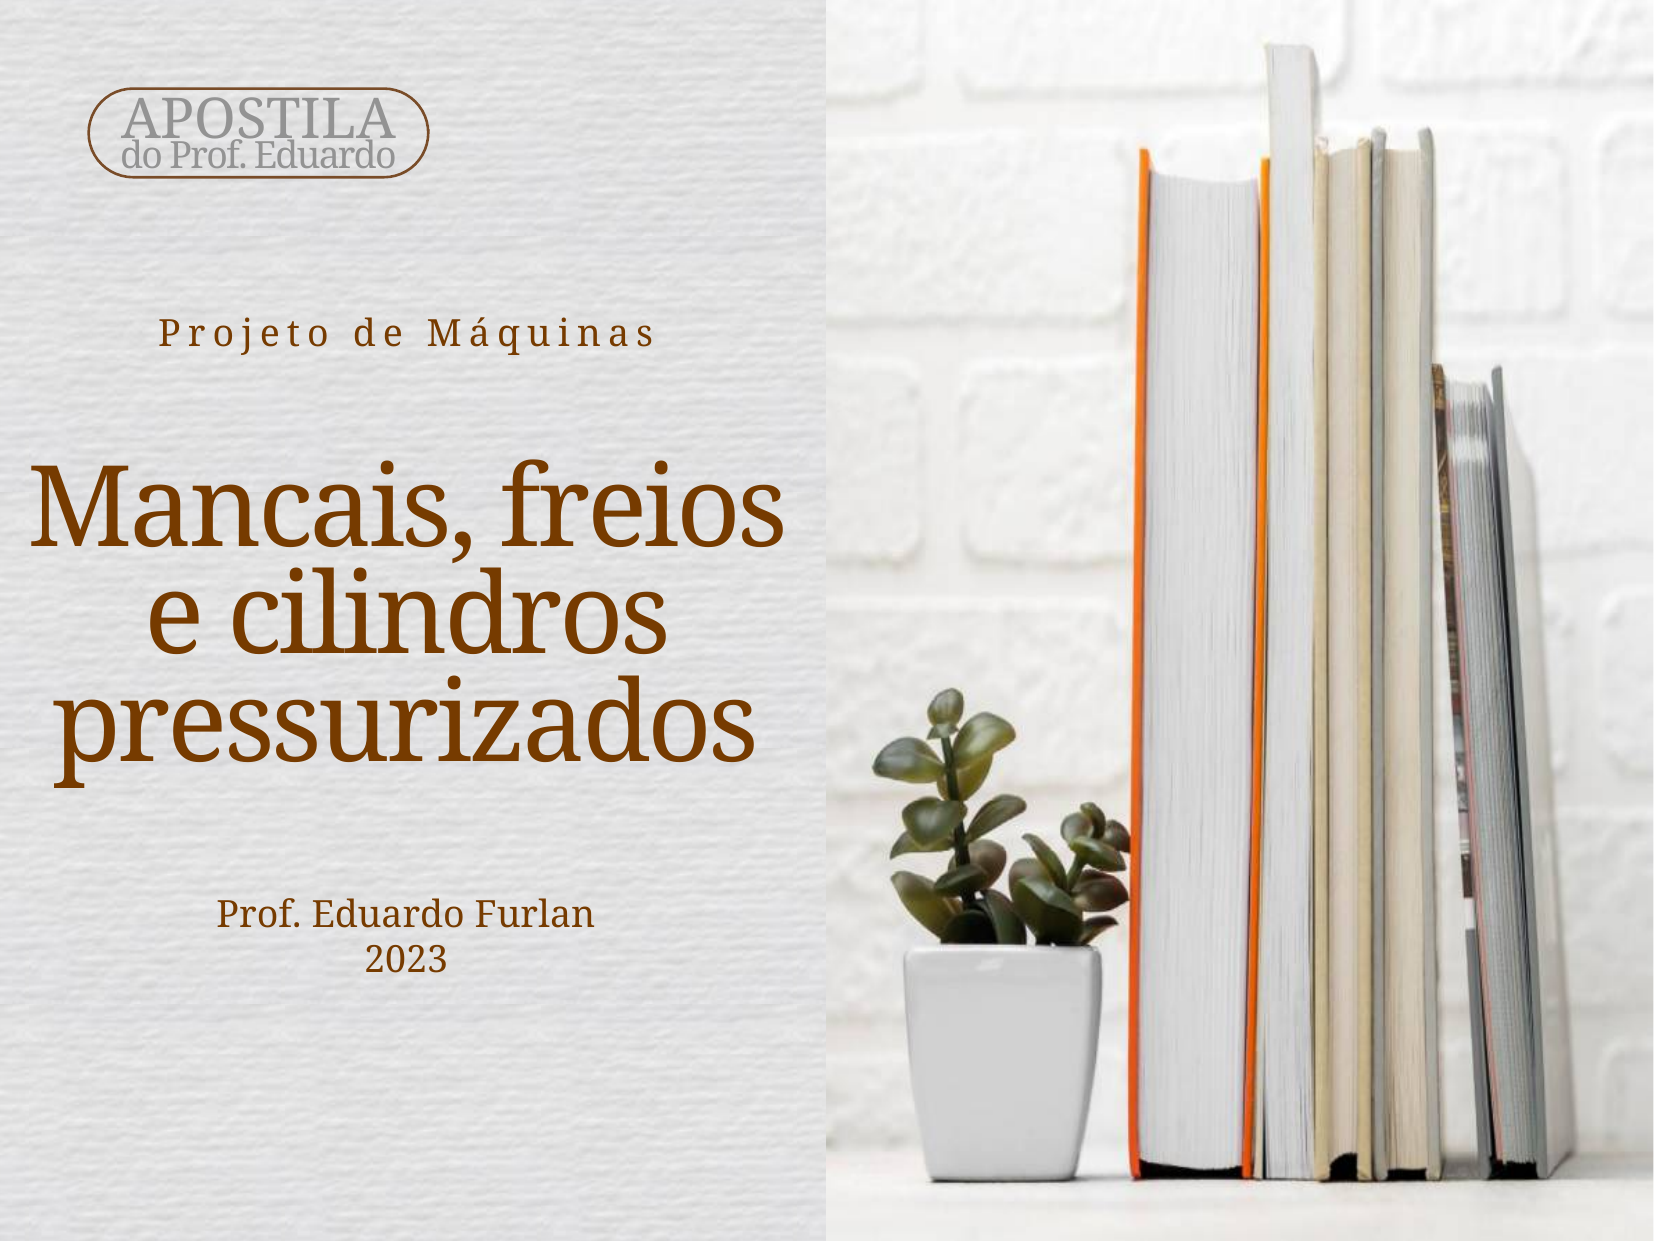

1
APOSTILA
do Prof. Eduardo
Projeto de Máquinas
Mancais, freios e cilindros pressurizados
Prof. Eduardo Furlan
2023